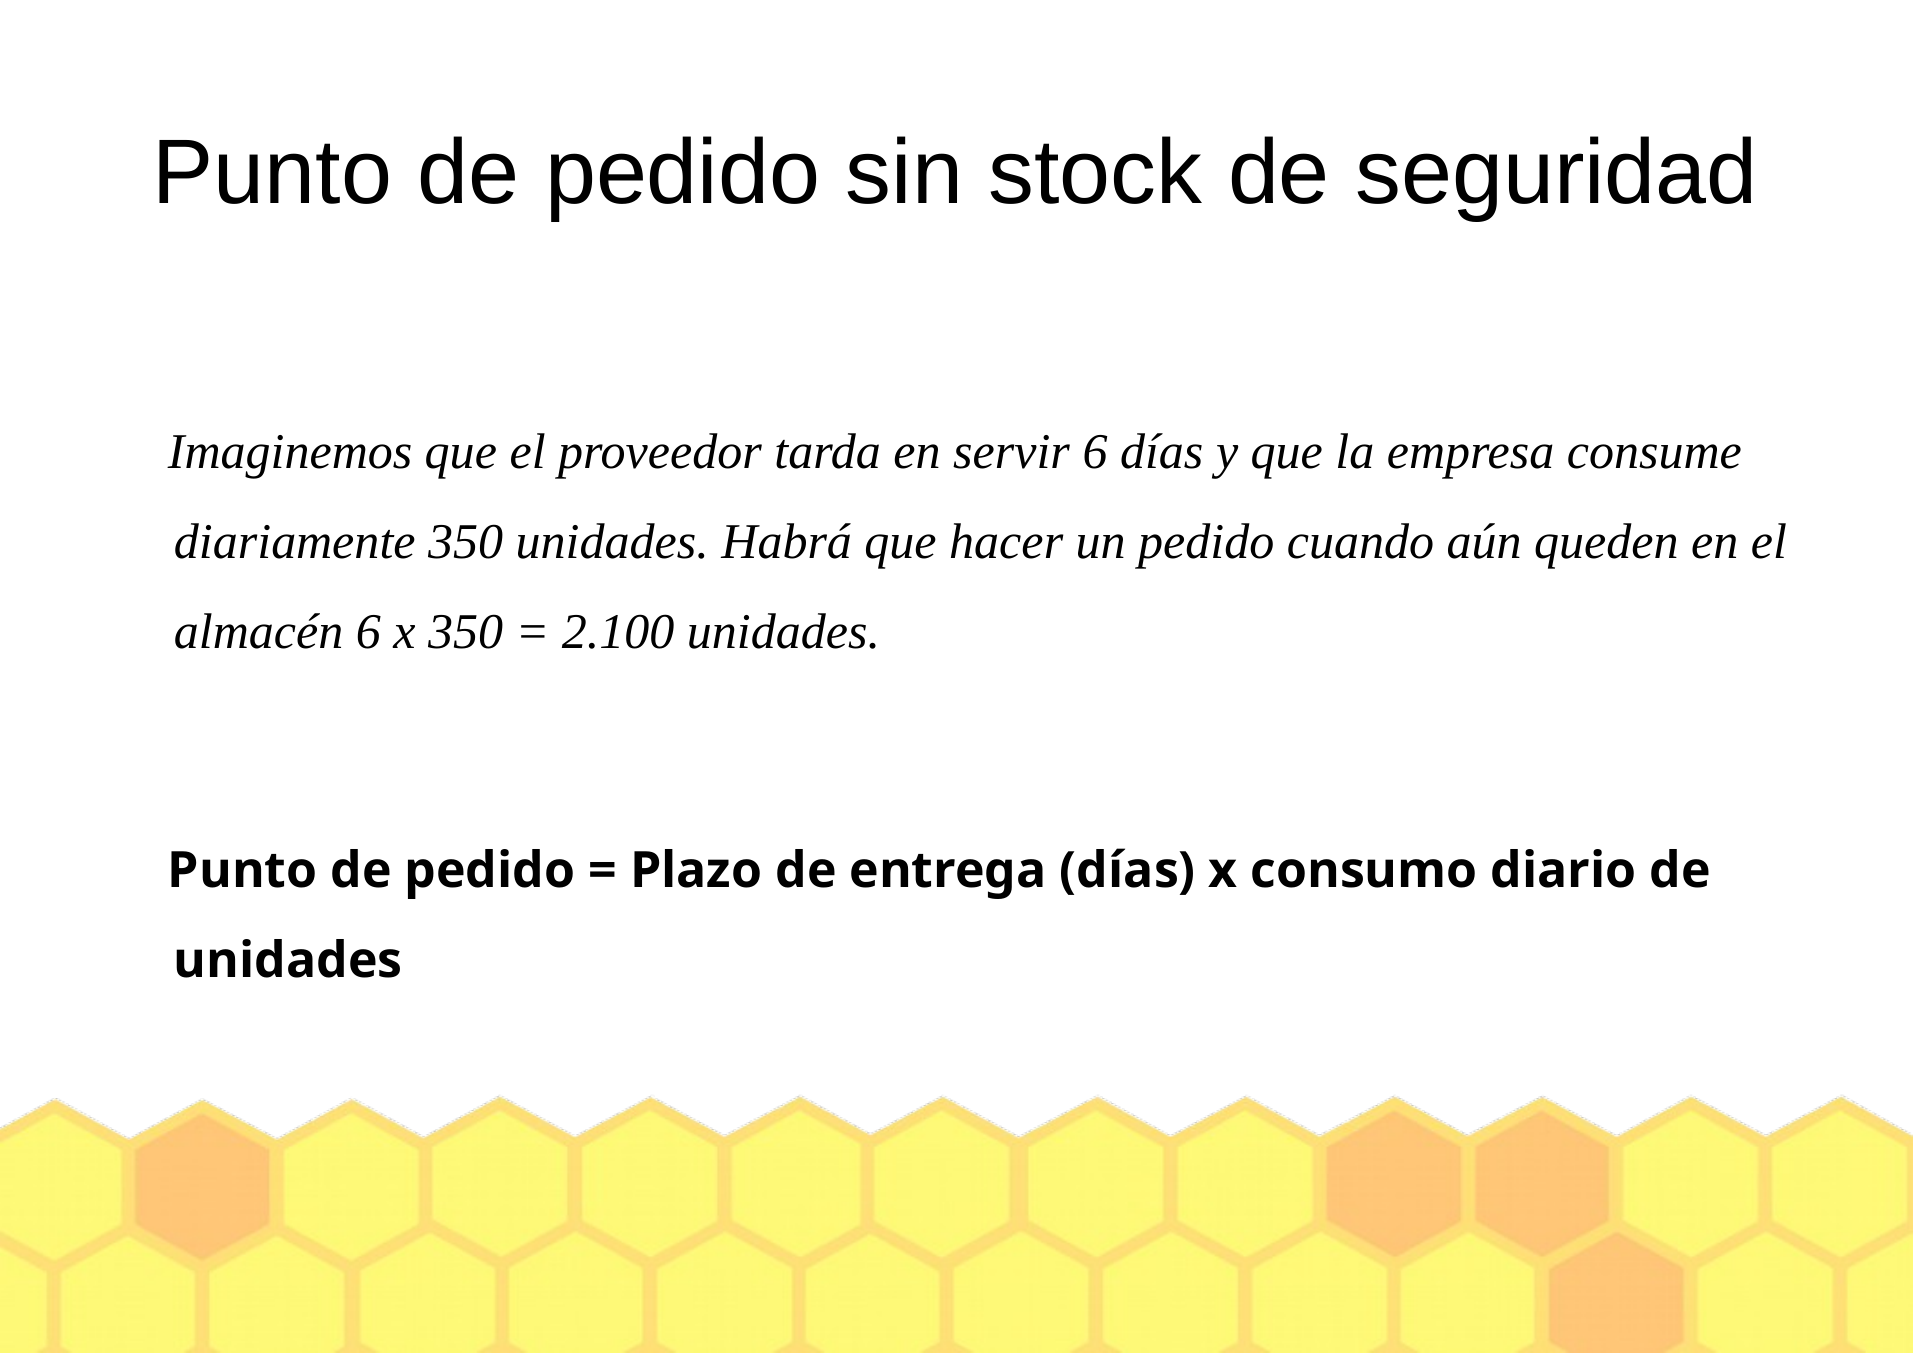

# Punto de pedido sin stock de seguridad
Imaginemos que el proveedor tarda en servir 6 días y que la empresa consume diariamente 350 unidades. Habrá que hacer un pedido cuando aún queden en el almacén 6 x 350 = 2.100 unidades.
Punto de pedido = Plazo de entrega (días) x consumo diario de unidades